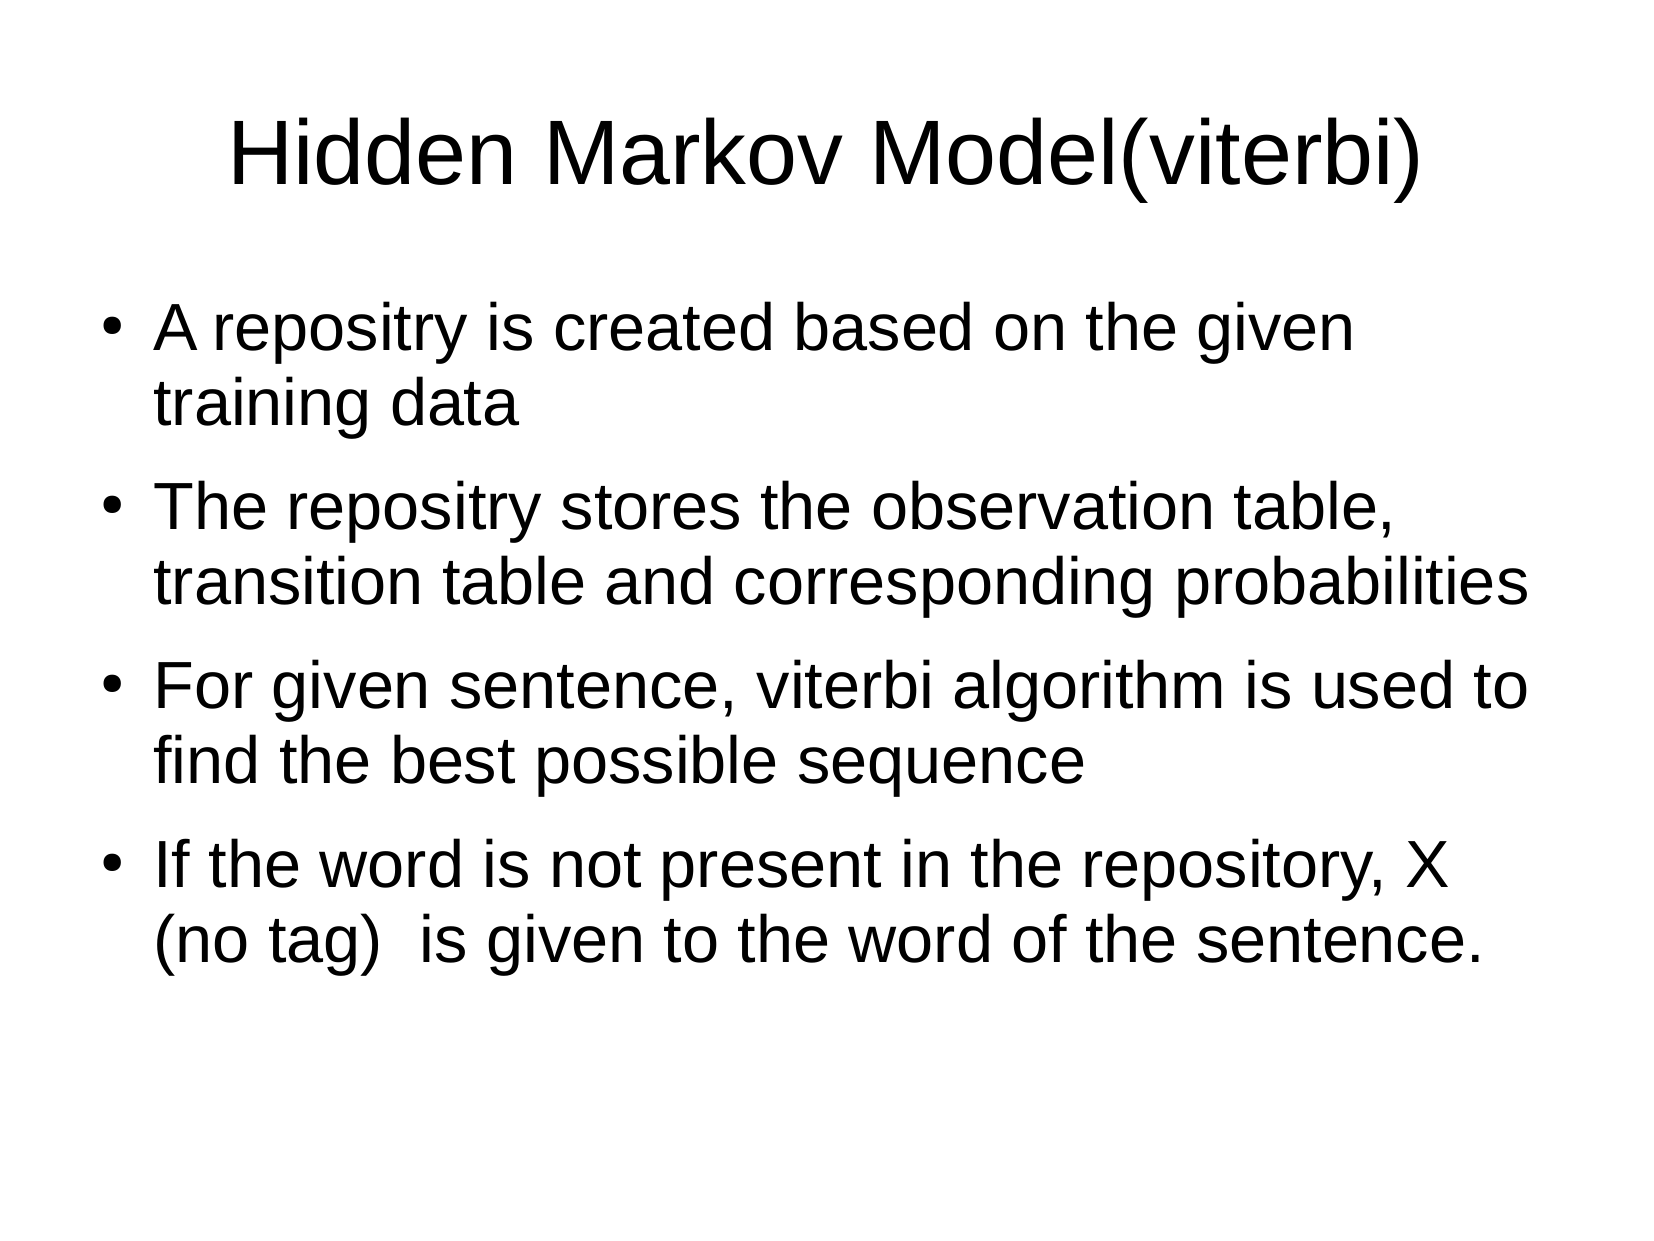

# Hidden Markov Model(viterbi)
A repositry is created based on the given training data
The repositry stores the observation table, transition table and corresponding probabilities
For given sentence, viterbi algorithm is used to find the best possible sequence
If the word is not present in the repository, X (no tag) is given to the word of the sentence.